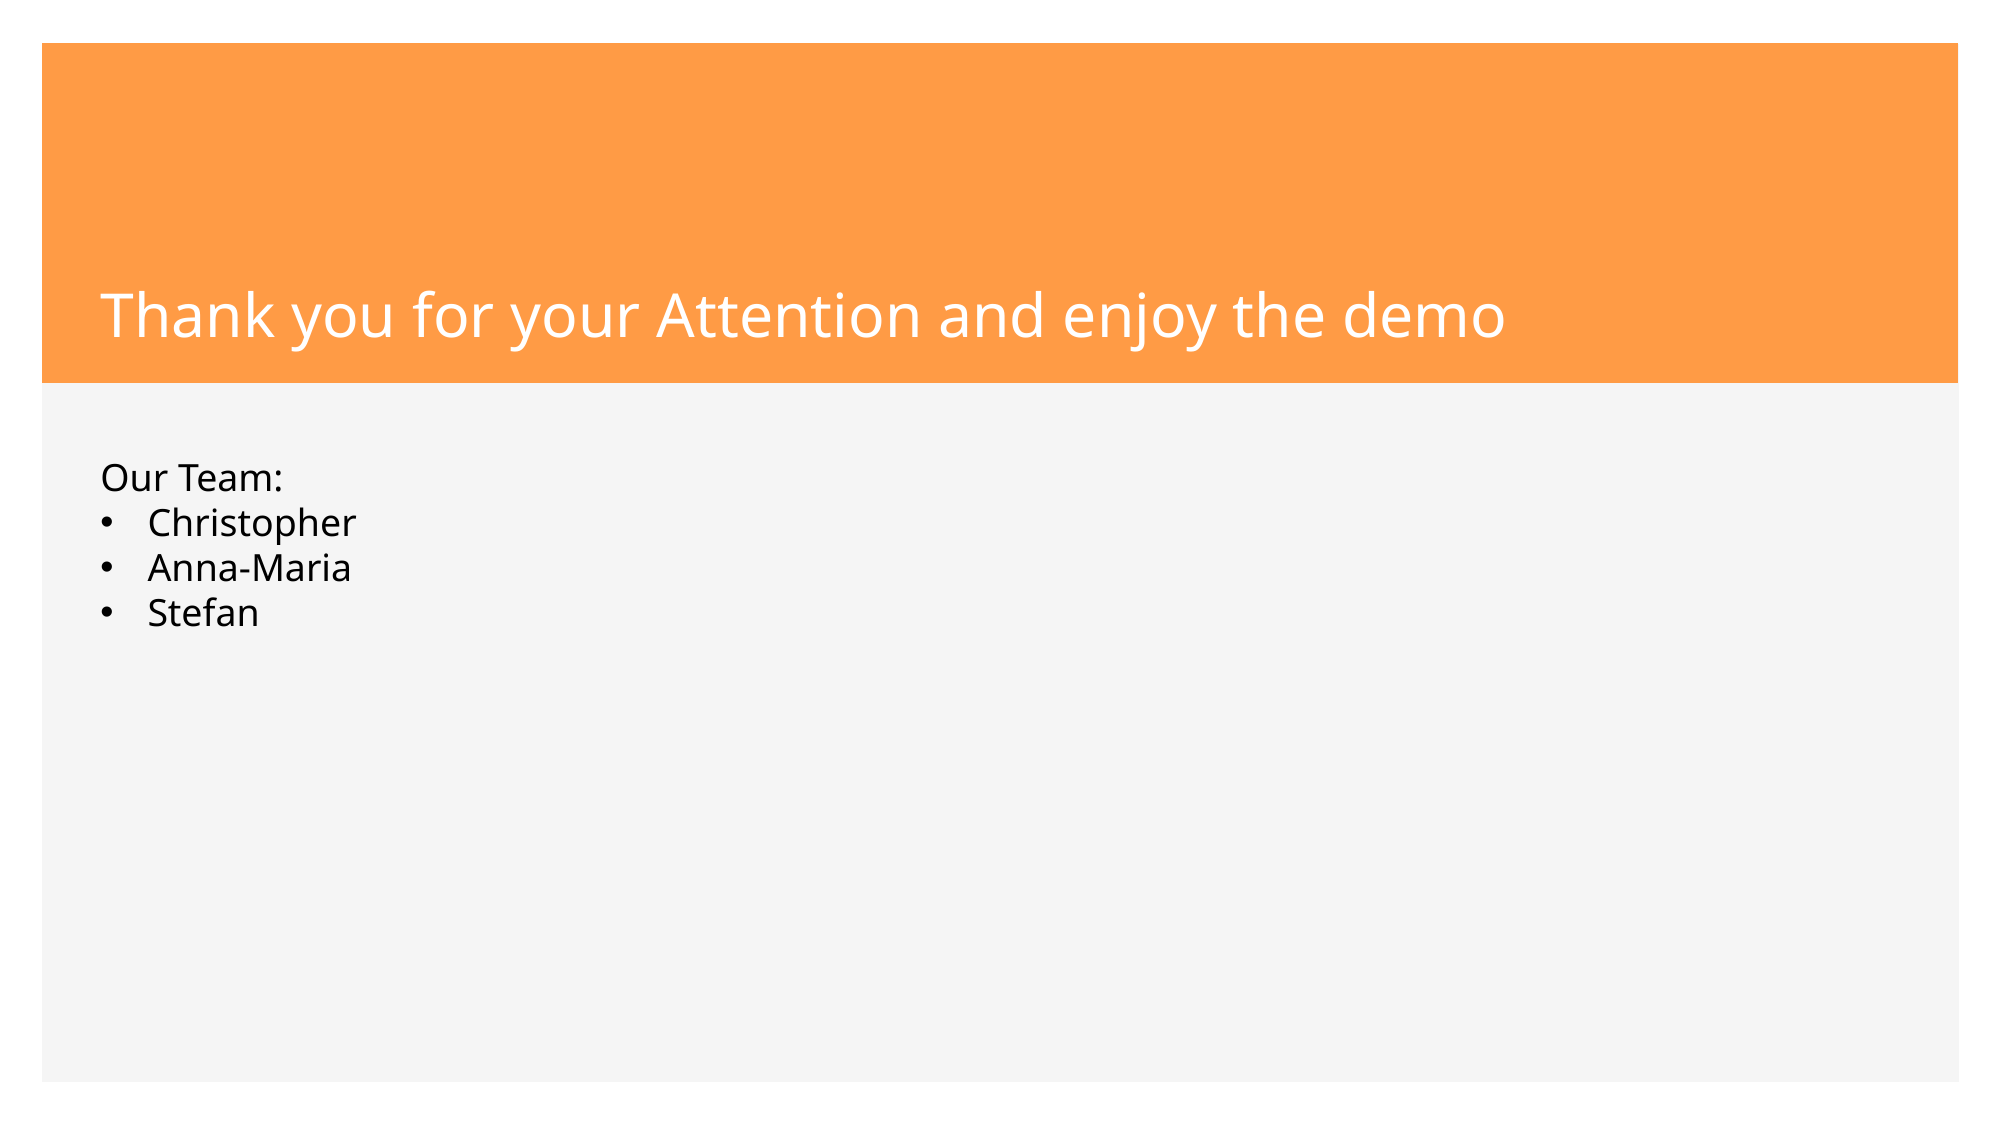

# Thank you for your Attention and enjoy the demo
Our Team:
Christopher
Anna-Maria
Stefan